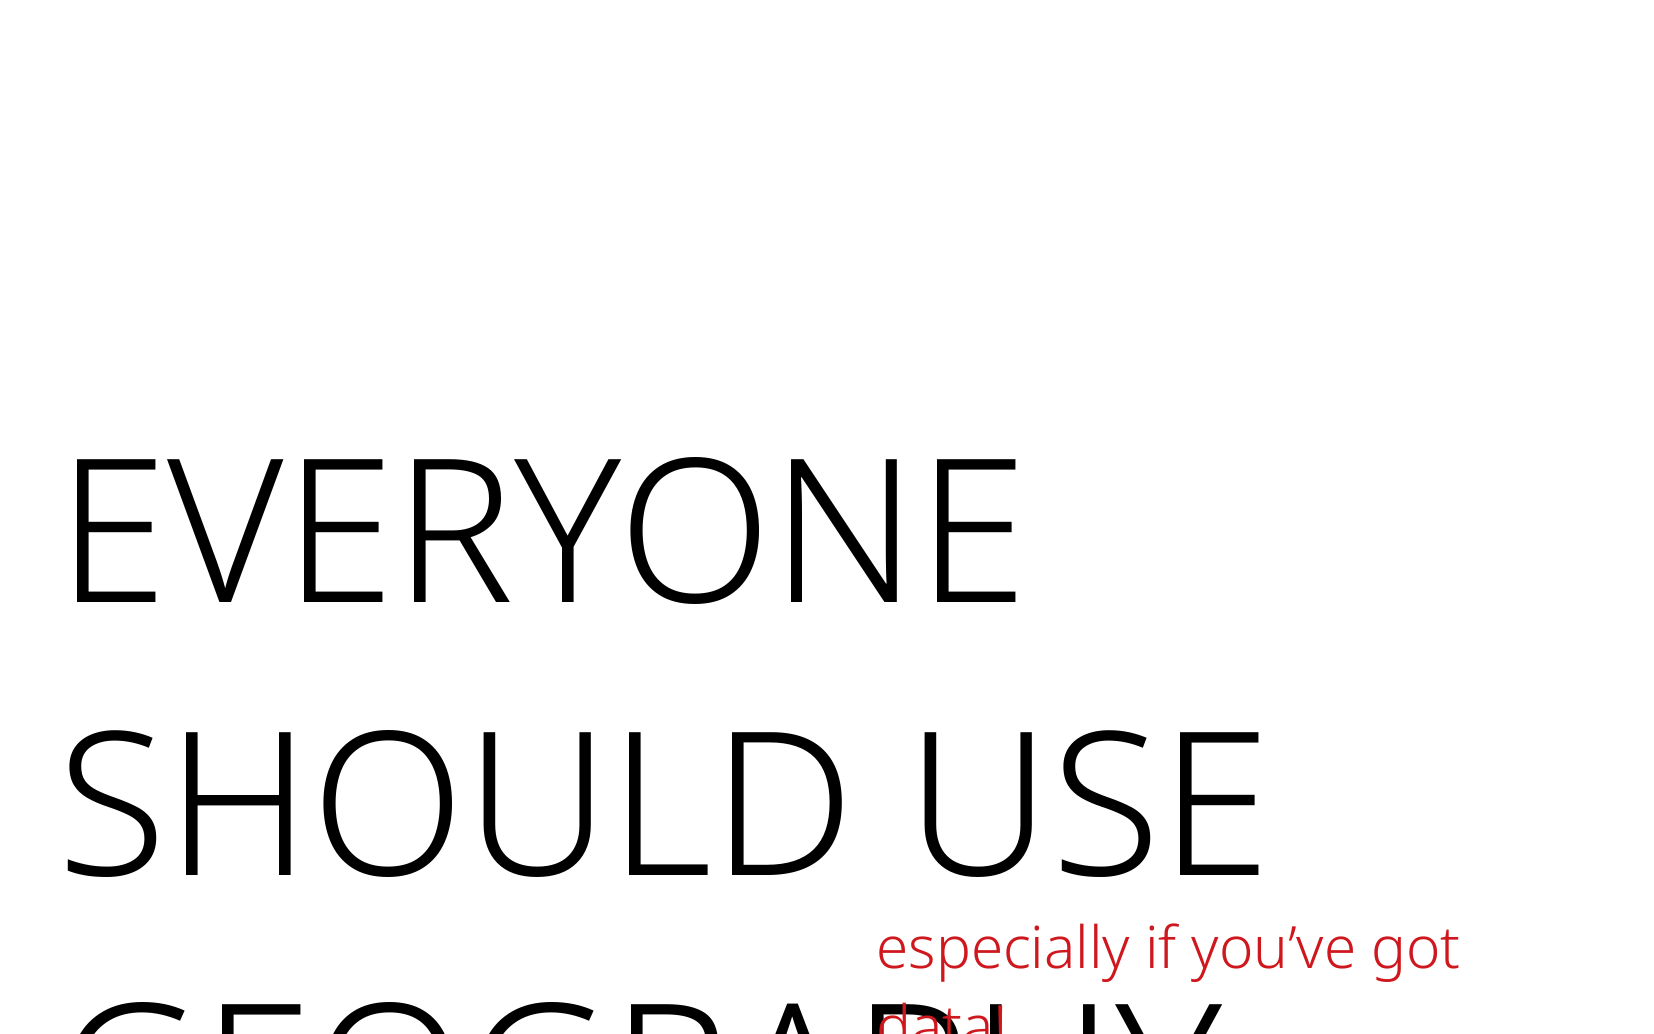

EVERYONE SHOULD USE GEOGRAPHY
especially if you’ve got data!